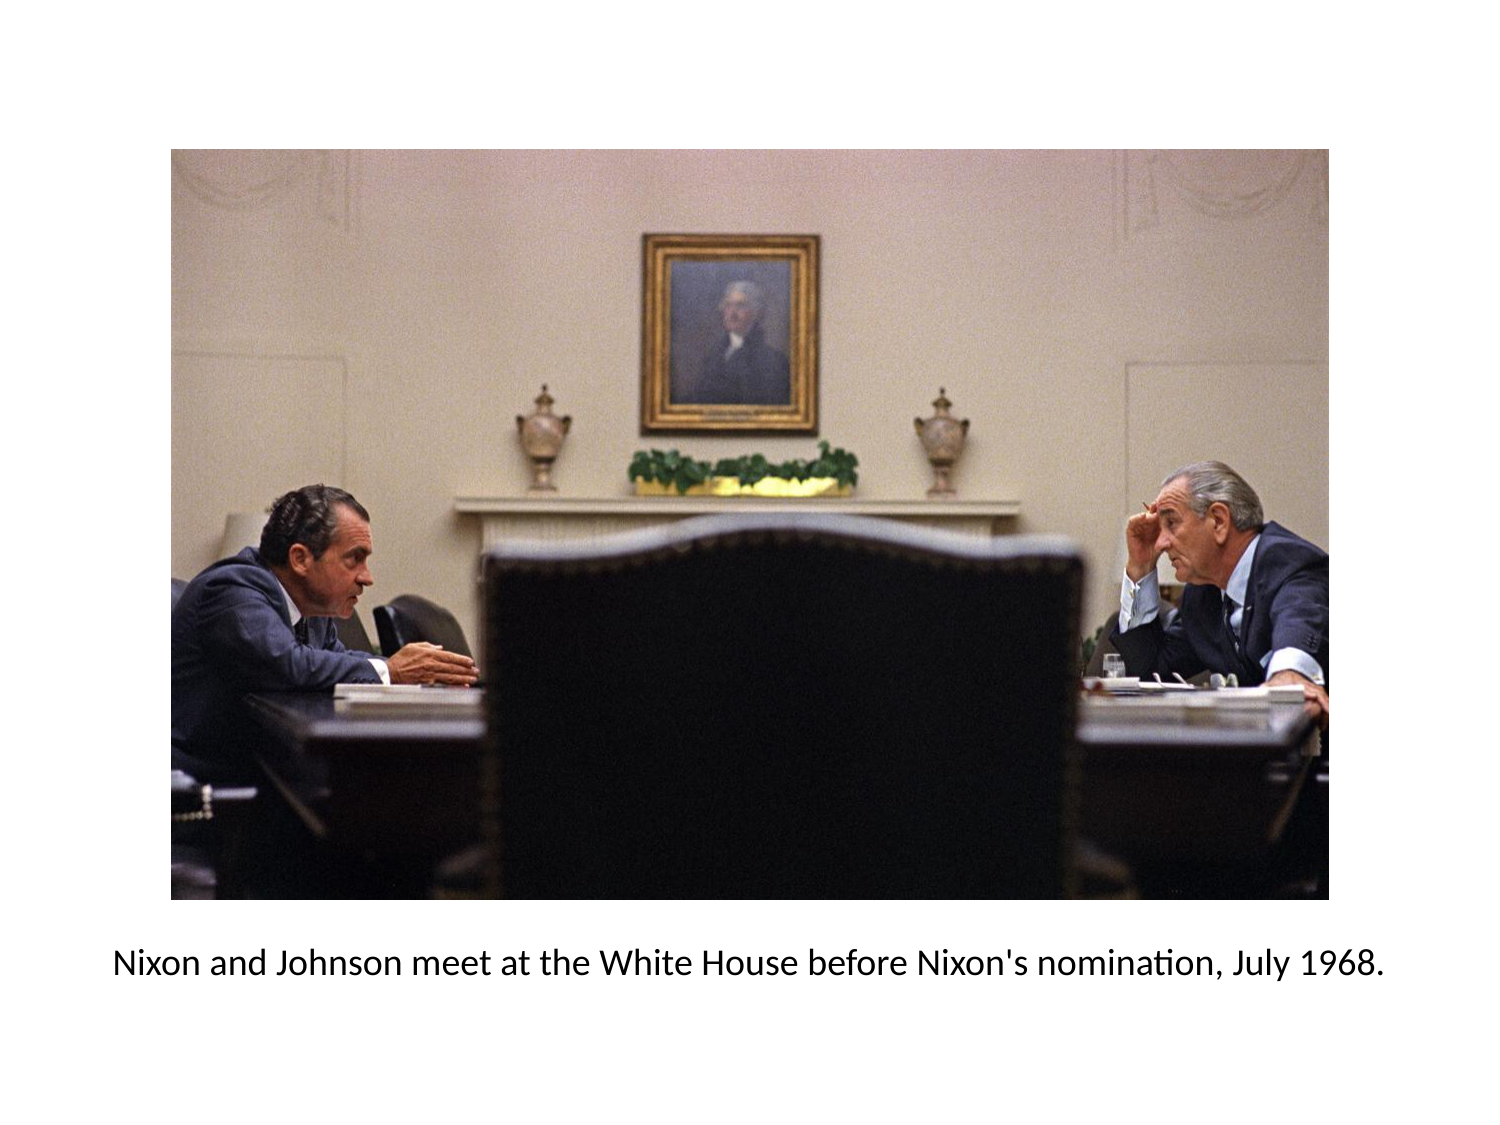

Nixon and Johnson meet at the White House before Nixon's nomination, July 1968.